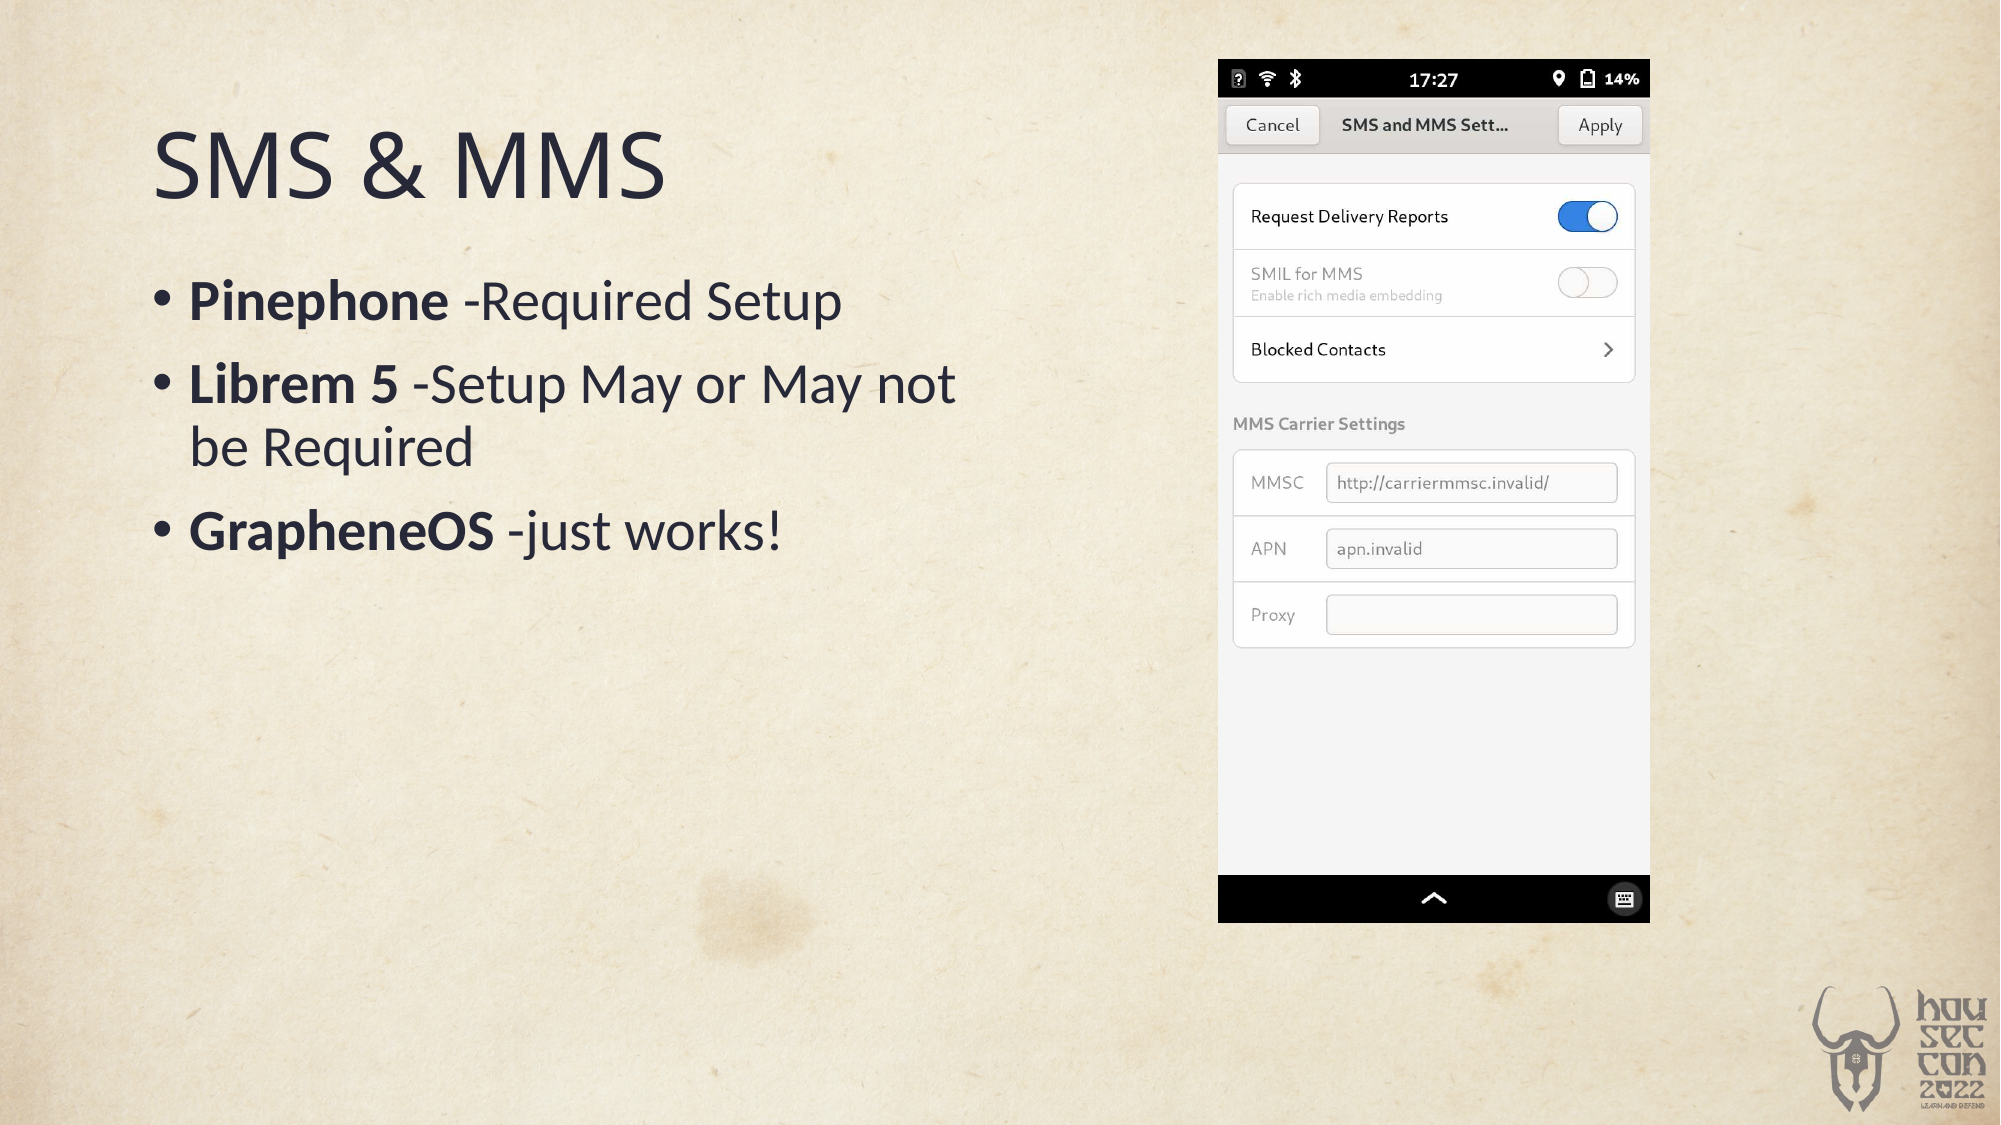

SMS & MMS
Pinephone -Required Setup
Librem 5 -Setup May or May not be Required
GrapheneOS -just works!